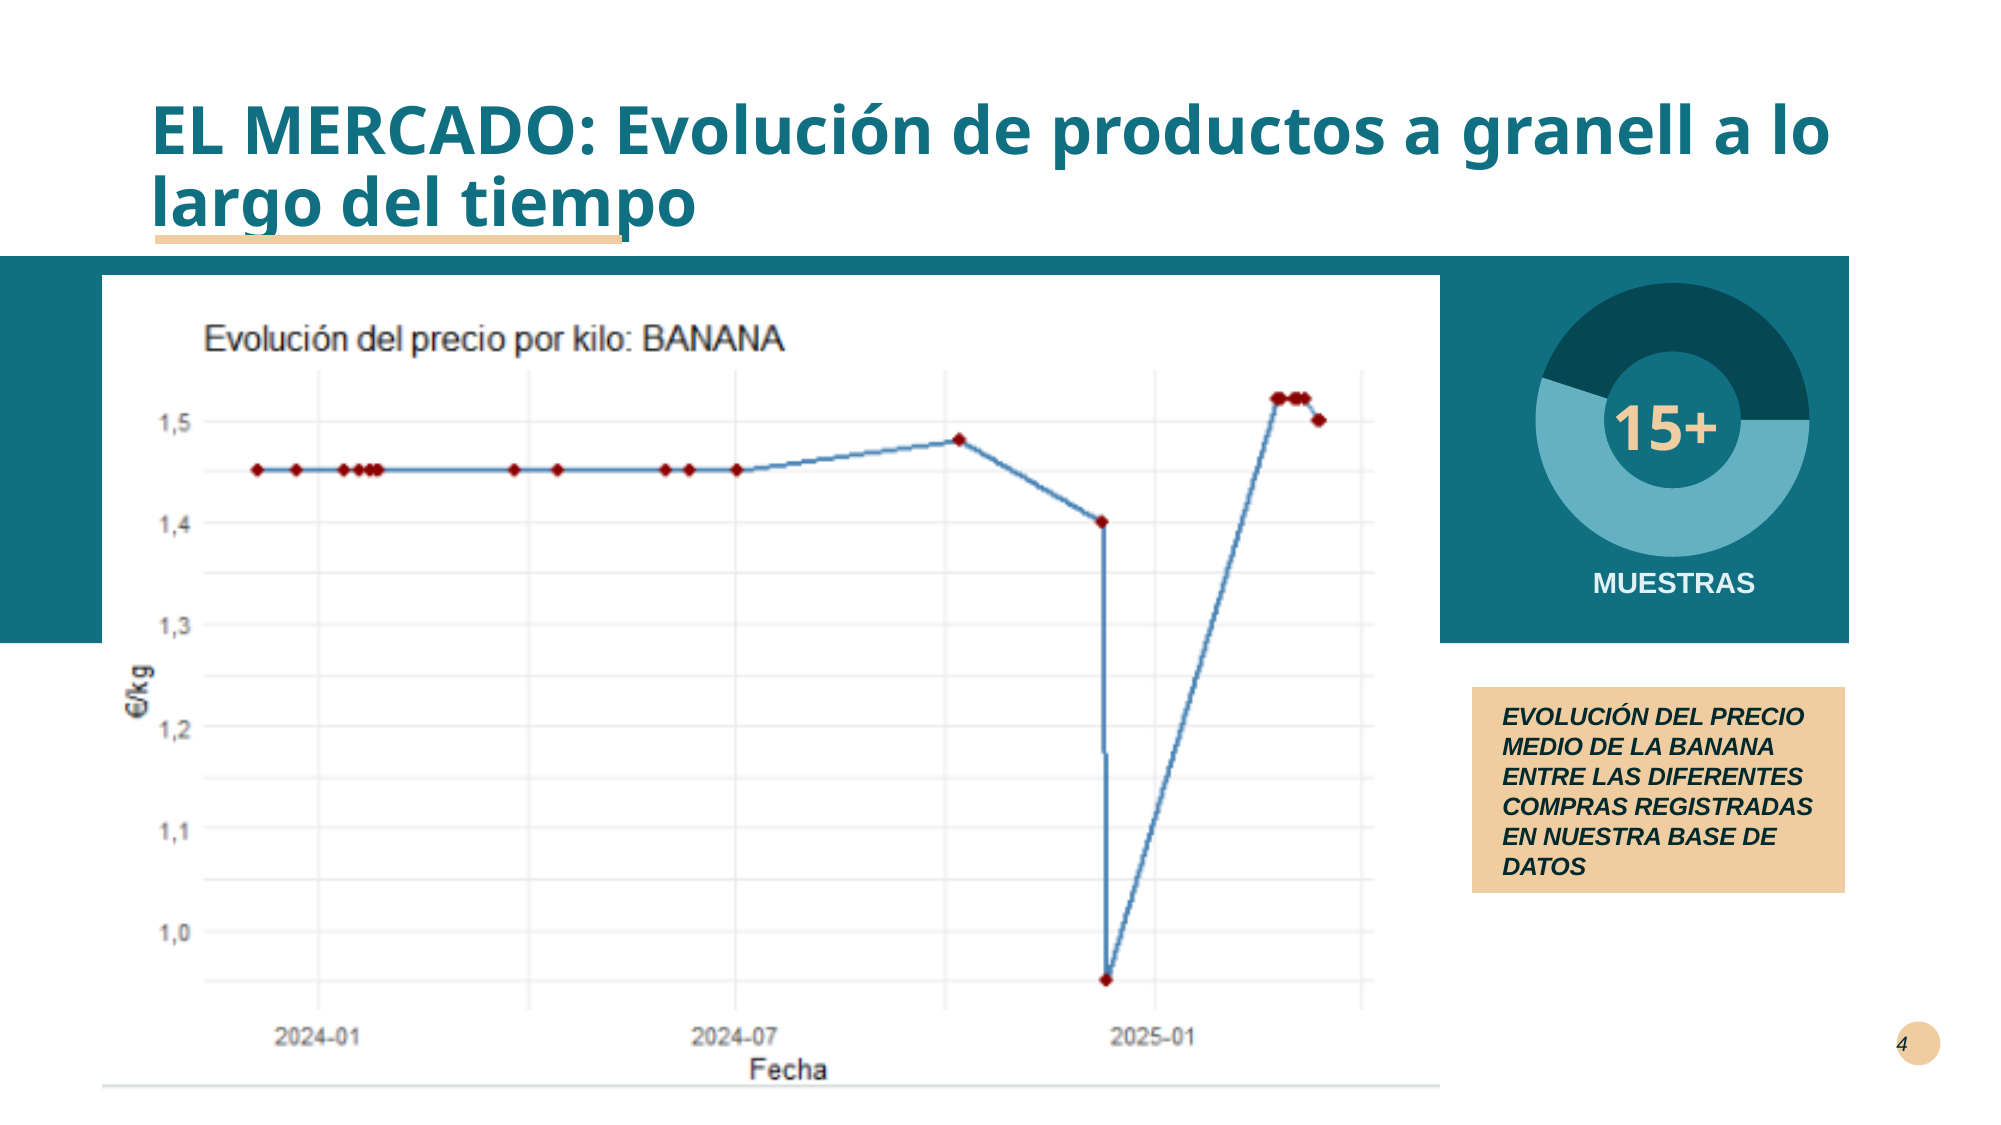

# EL MERCADO: Evolución de productos a granell a lo largo del tiempo
### Chart
| Category | Ventas |
|---|---|
| 1.er trimestre | 45.0 |
| 2.º trimestre | 55.0 |
### Chart
| Category |
|---|
### Chart
| Category | Ventas |
|---|---|
| 1.er trimestre | 47.0 |
| 2.º trimestre | 53.0 |
### Chart
| Category | Ventas |
|---|---|
| 1.er trimestre | 21.0 |
| 2.º trimestre | 79.0 |
### Chart
| Category | Ventas |
|---|---|
| 1.er trimestre | 17.0 |
| 2.º trimestre | 83.0 |15+
47 %
21 %
17 %
37 %
MUESTRAS
Cliente 1
Cliente 2
Cliente 3
Cliente 4
| CLIENTES | CRECIMIENTO | AÑO1 | AÑO2 | AÑO3 |
| --- | --- | --- | --- | --- |
| Cliente 1 | 7 % | 141 000 € | 150 870 € | 161 431 € |
| Cliente 2 | 5 % | 63 000 € | 66 150 € | 69 457 € |
| Cliente 3 | 10 % | 51 000 € | 56 100 € | 61 710 € |
| Cliente 4 | 7 %\* | 21 000 € | 22 470 € | 24 043 € |
| Cliente 5 | 6,4 %\*\* | 24 000 € | 25 536 € | 27 170 € |
| TOTAL | 2,8 % | 300 000 € | 321 126 € | 343 811 € |
EVOLUCIÓN DEL PRECIO MEDIO DE LA BANANA ENTRE LAS DIFERENTES COMPRAS REGISTRADAS EN NUESTRA BASE DE DATOS
3